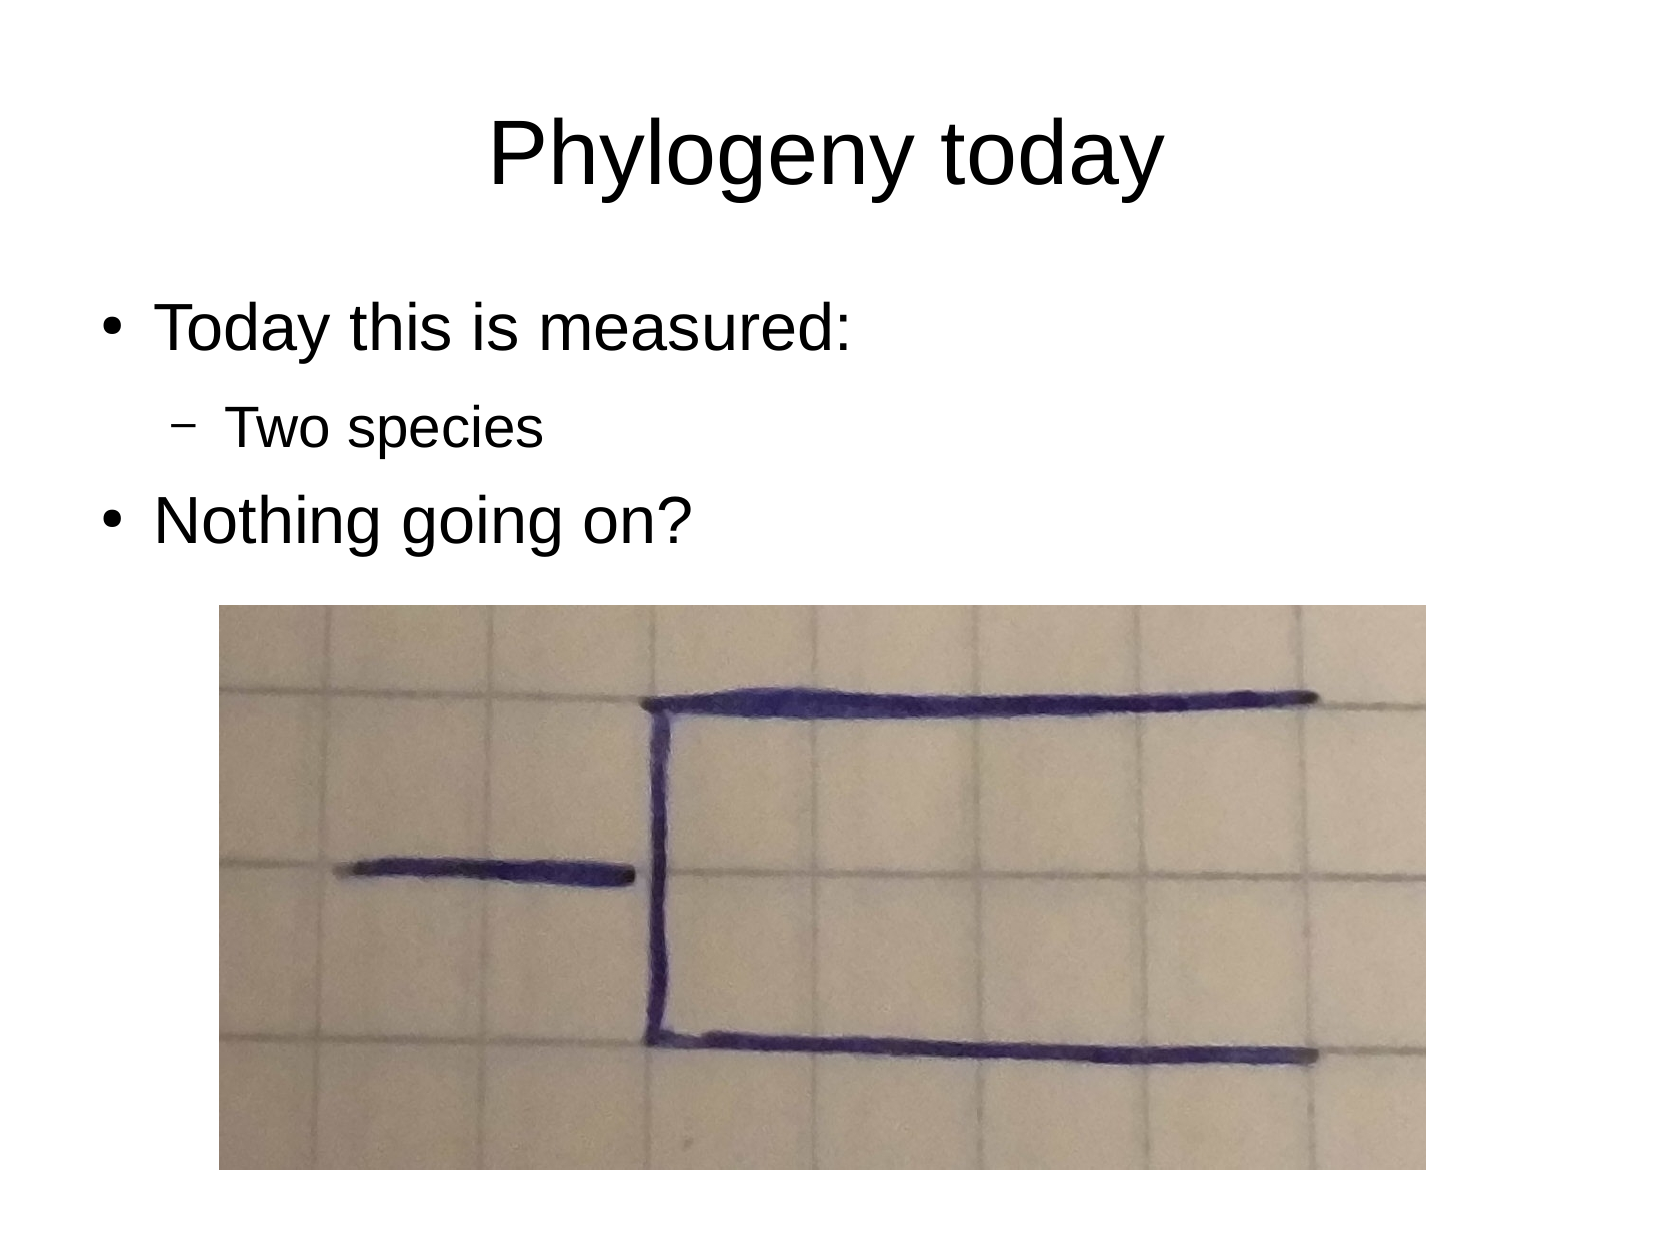

# Phylogeny today
Today this is measured:
Two species
Nothing going on?